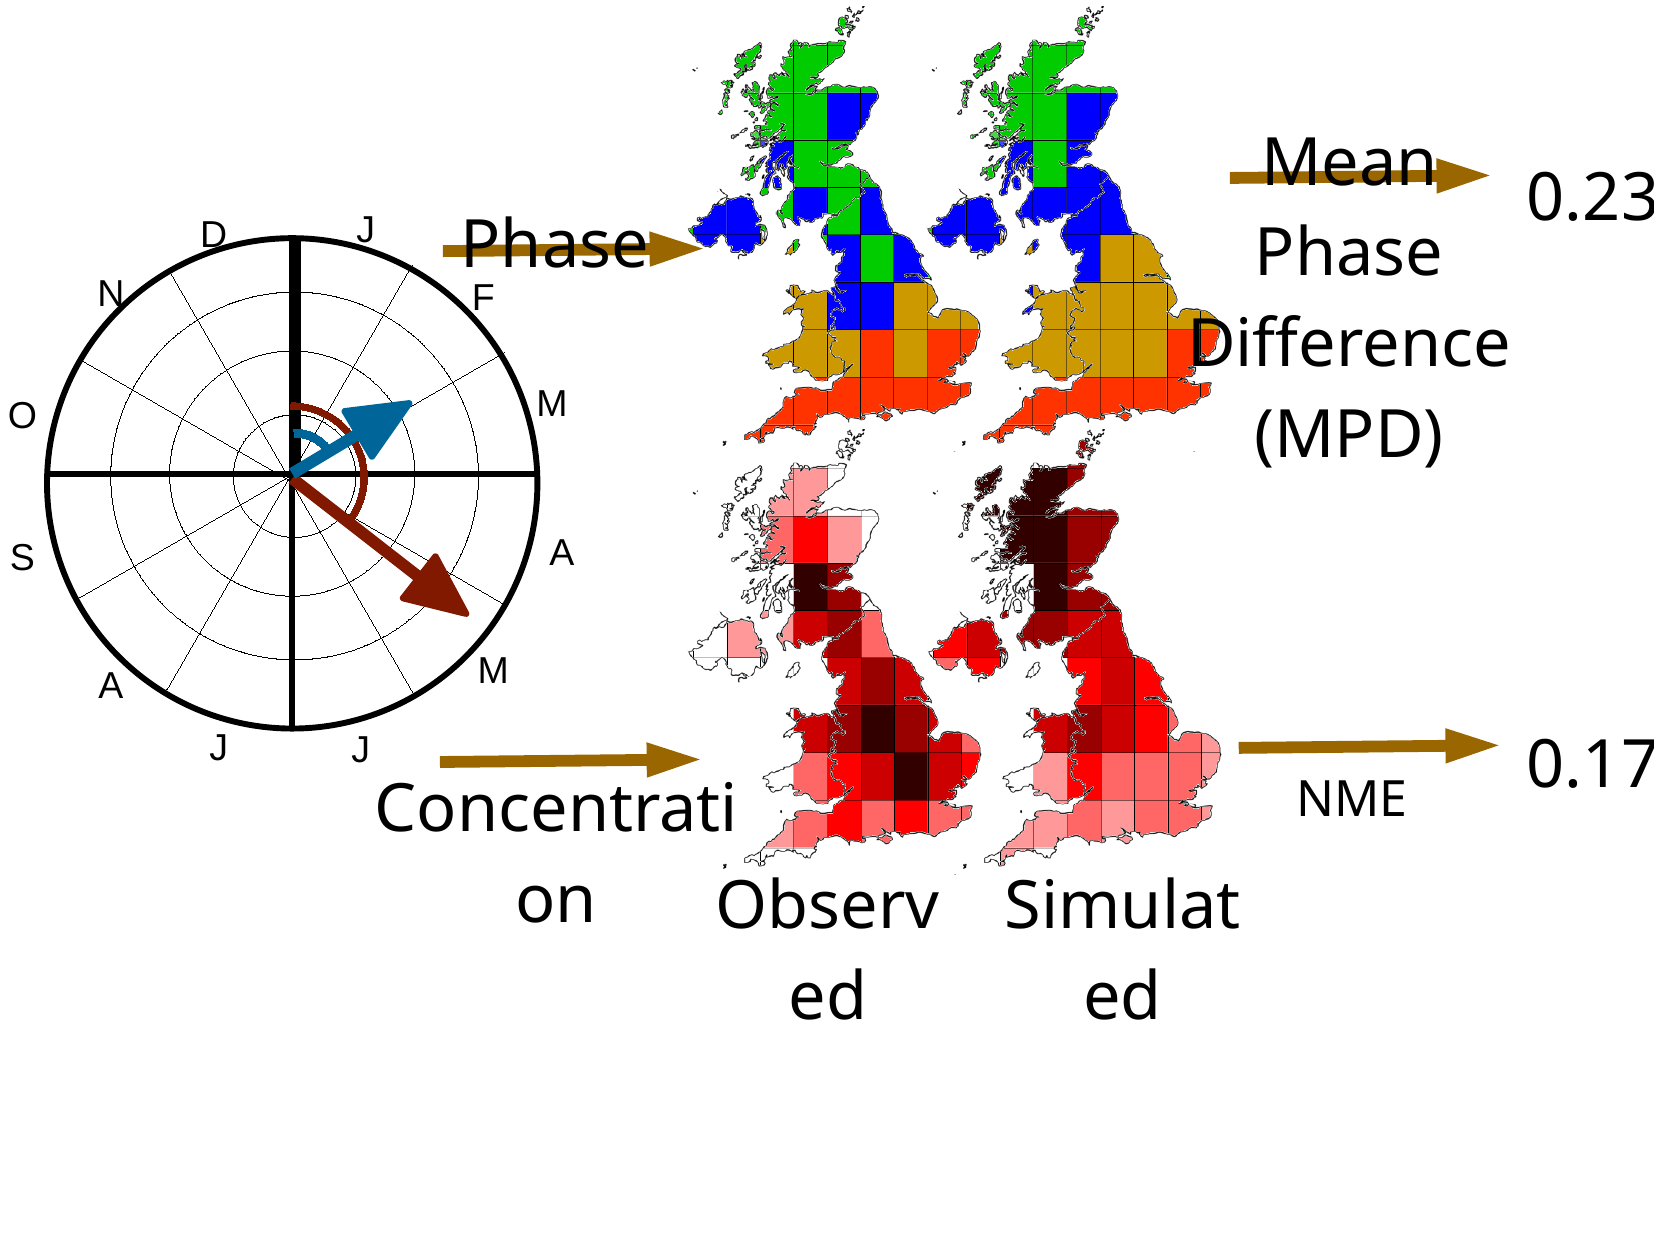

Mean Phase
Difference (MPD)
0.23
Phase
J
D
N
F
M
O
A
S
M
A
0.17
J
J
Concentration
NME
Observed
Simulated